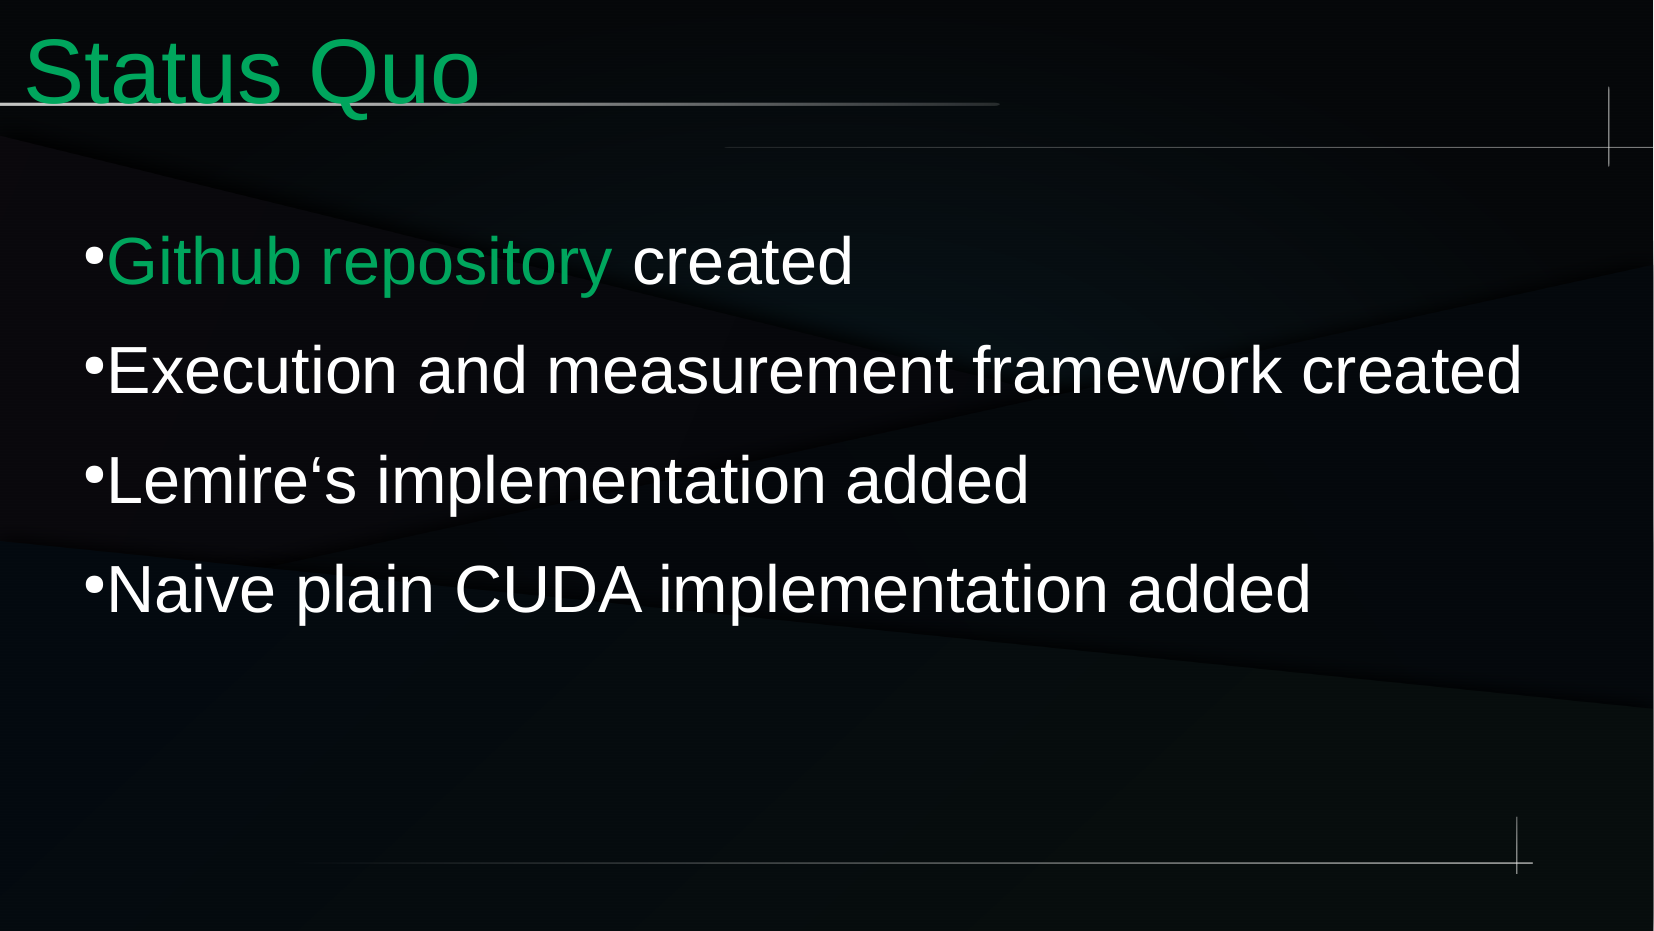

# Status Quo
Github repository created
Execution and measurement framework created
Lemire‘s implementation added
Naive plain CUDA implementation added